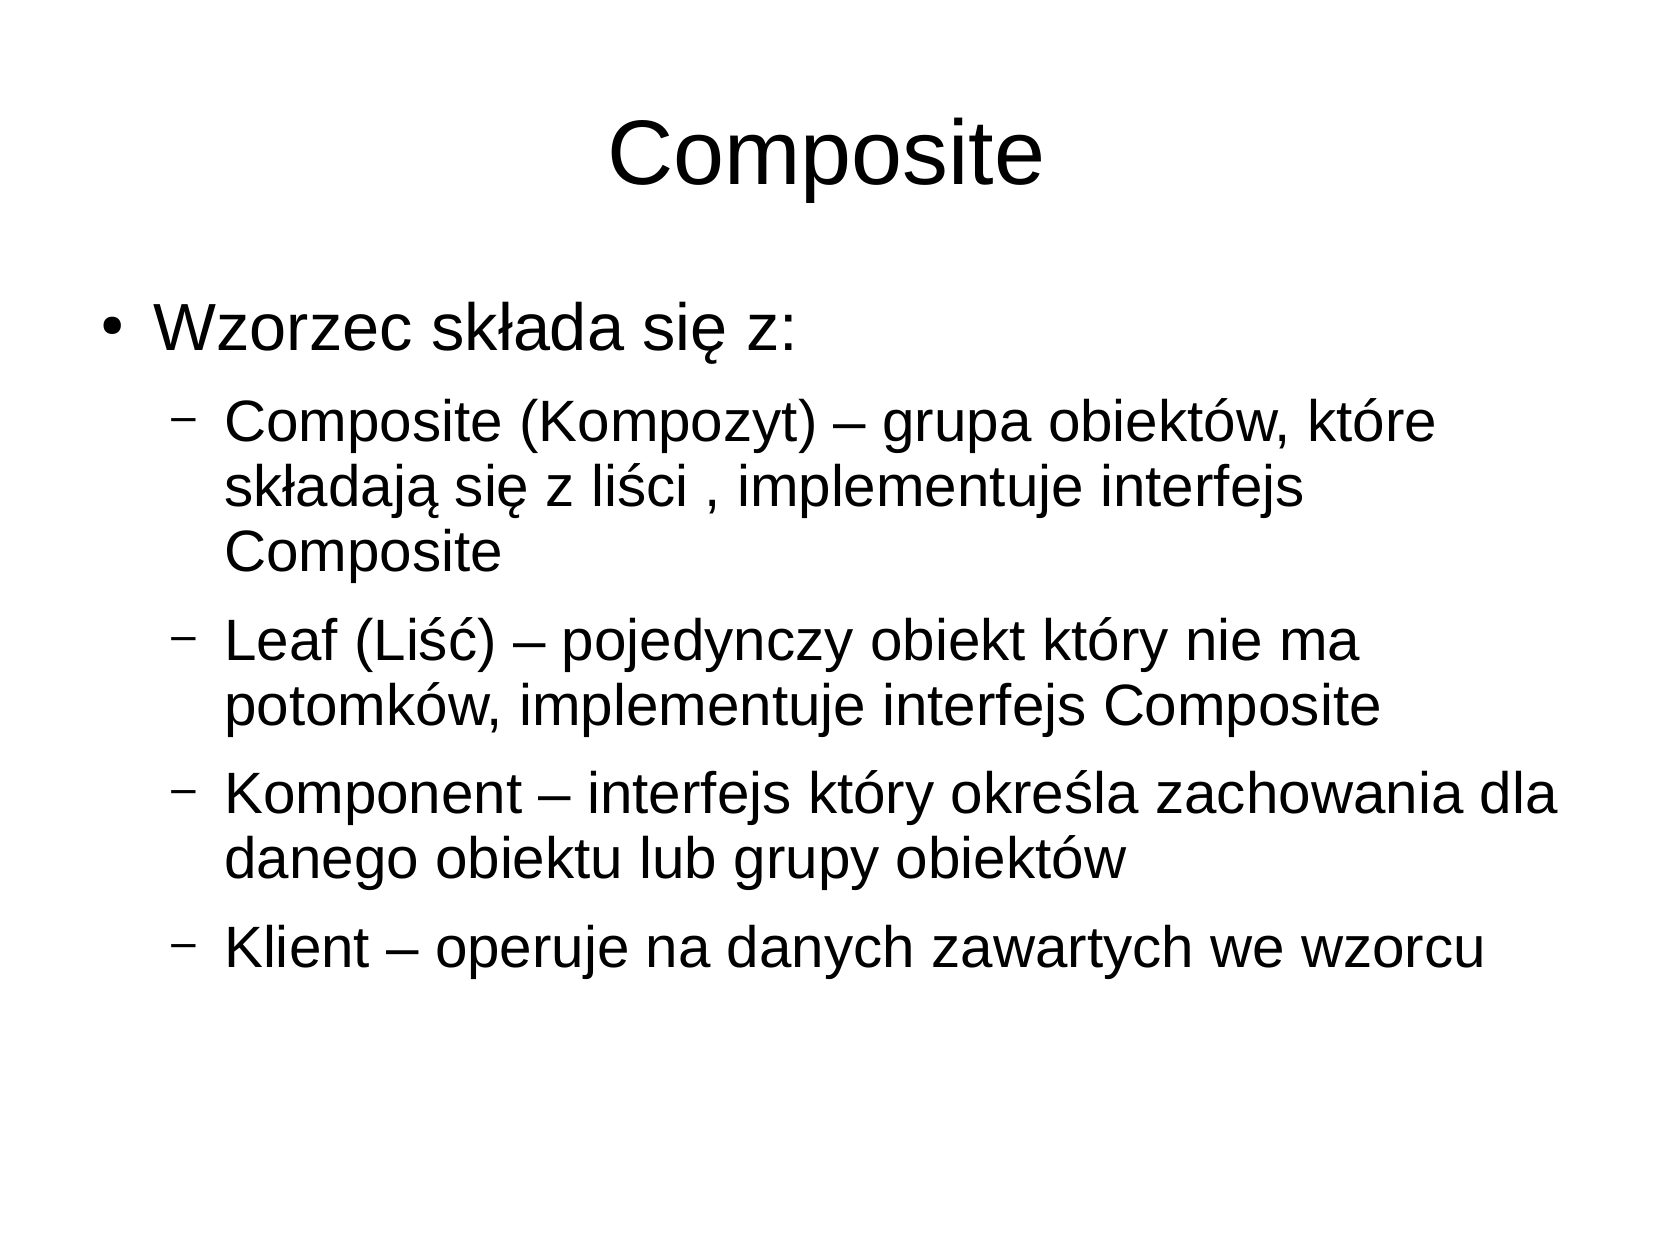

# Composite
Wzorzec składa się z:
Composite (Kompozyt) – grupa obiektów, które składają się z liści , implementuje interfejs Composite
Leaf (Liść) – pojedynczy obiekt który nie ma potomków, implementuje interfejs Composite
Komponent – interfejs który określa zachowania dla danego obiektu lub grupy obiektów
Klient – operuje na danych zawartych we wzorcu